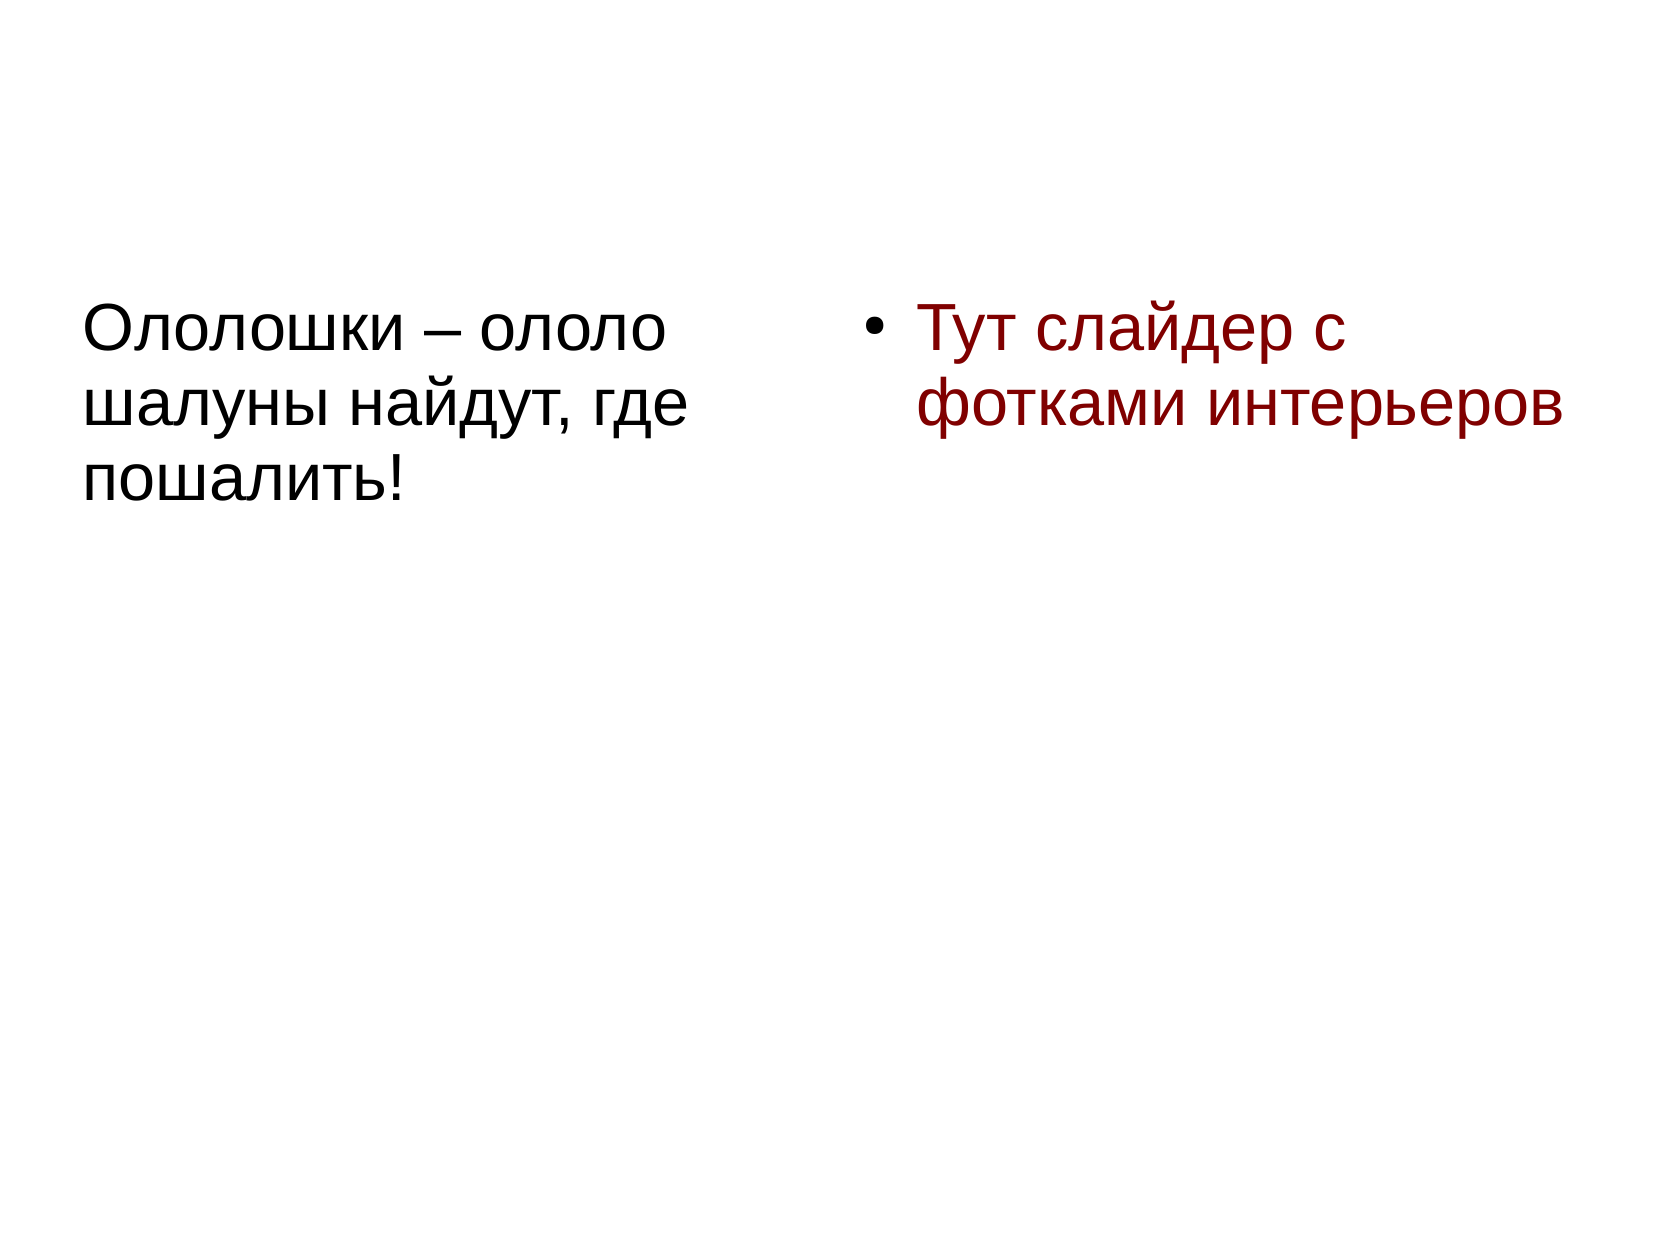

#
Ололошки – ололо шалуны найдут, где пошалить!
Тут слайдер с фотками интерьеров